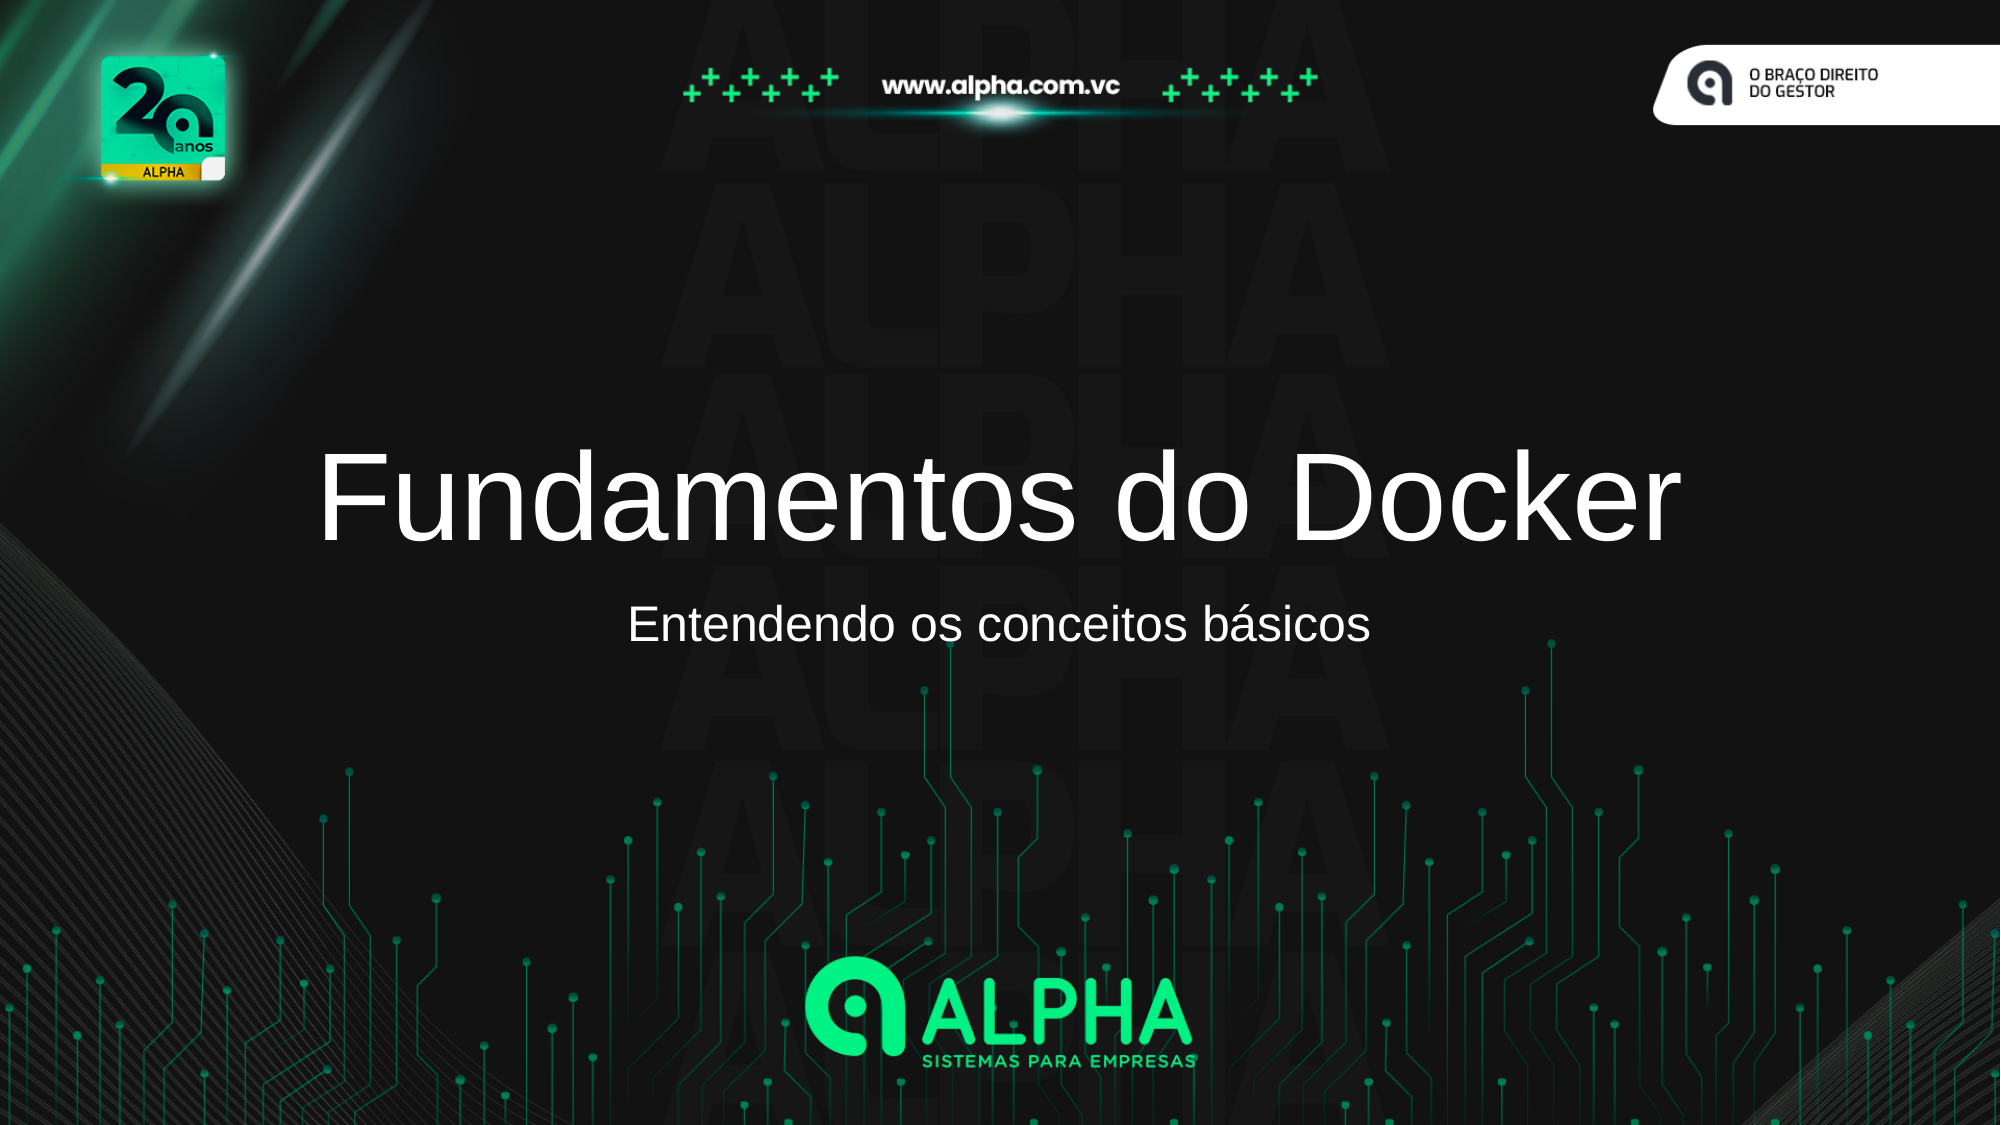

Fundamentos do Docker
Entendendo os conceitos básicos